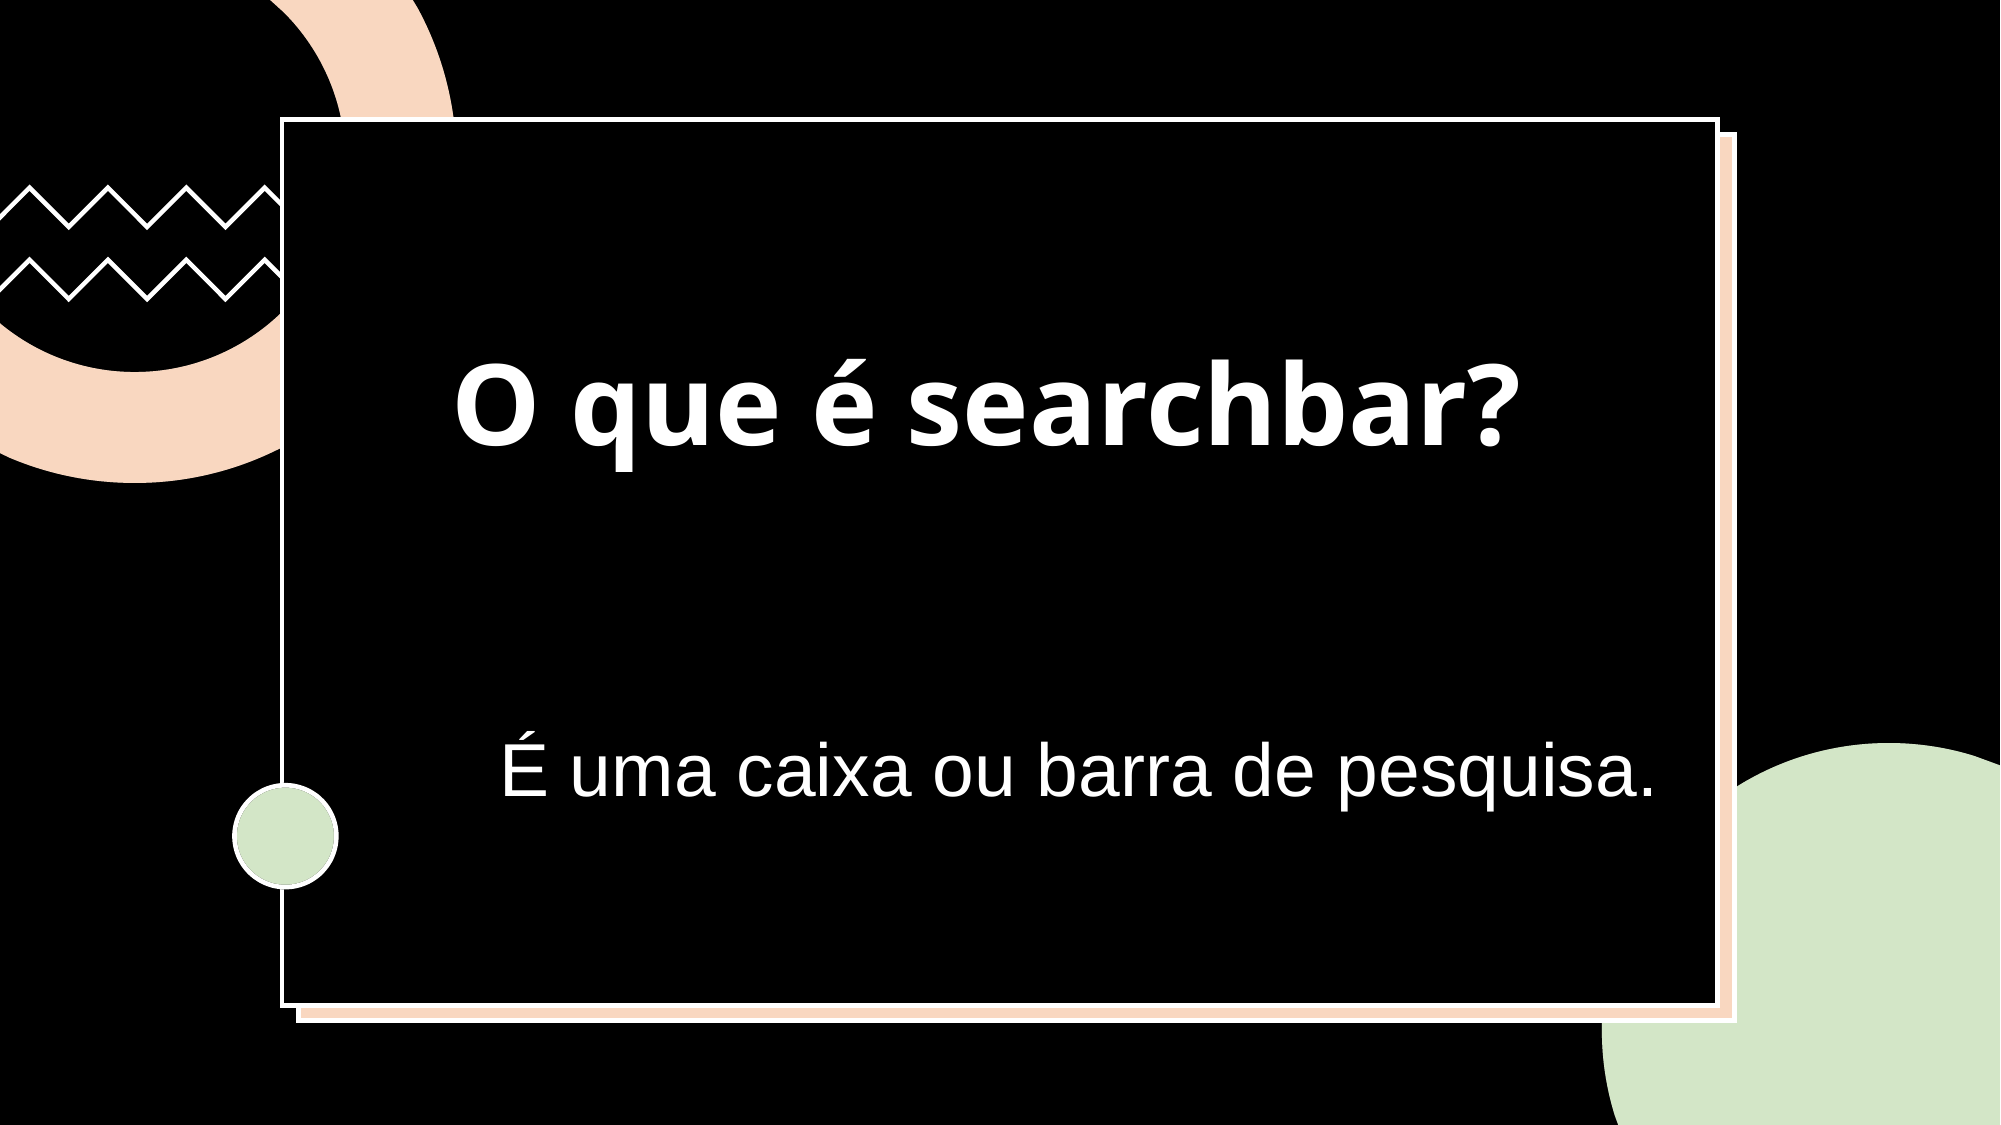

# O que é searchbar?
É uma caixa ou barra de pesquisa.